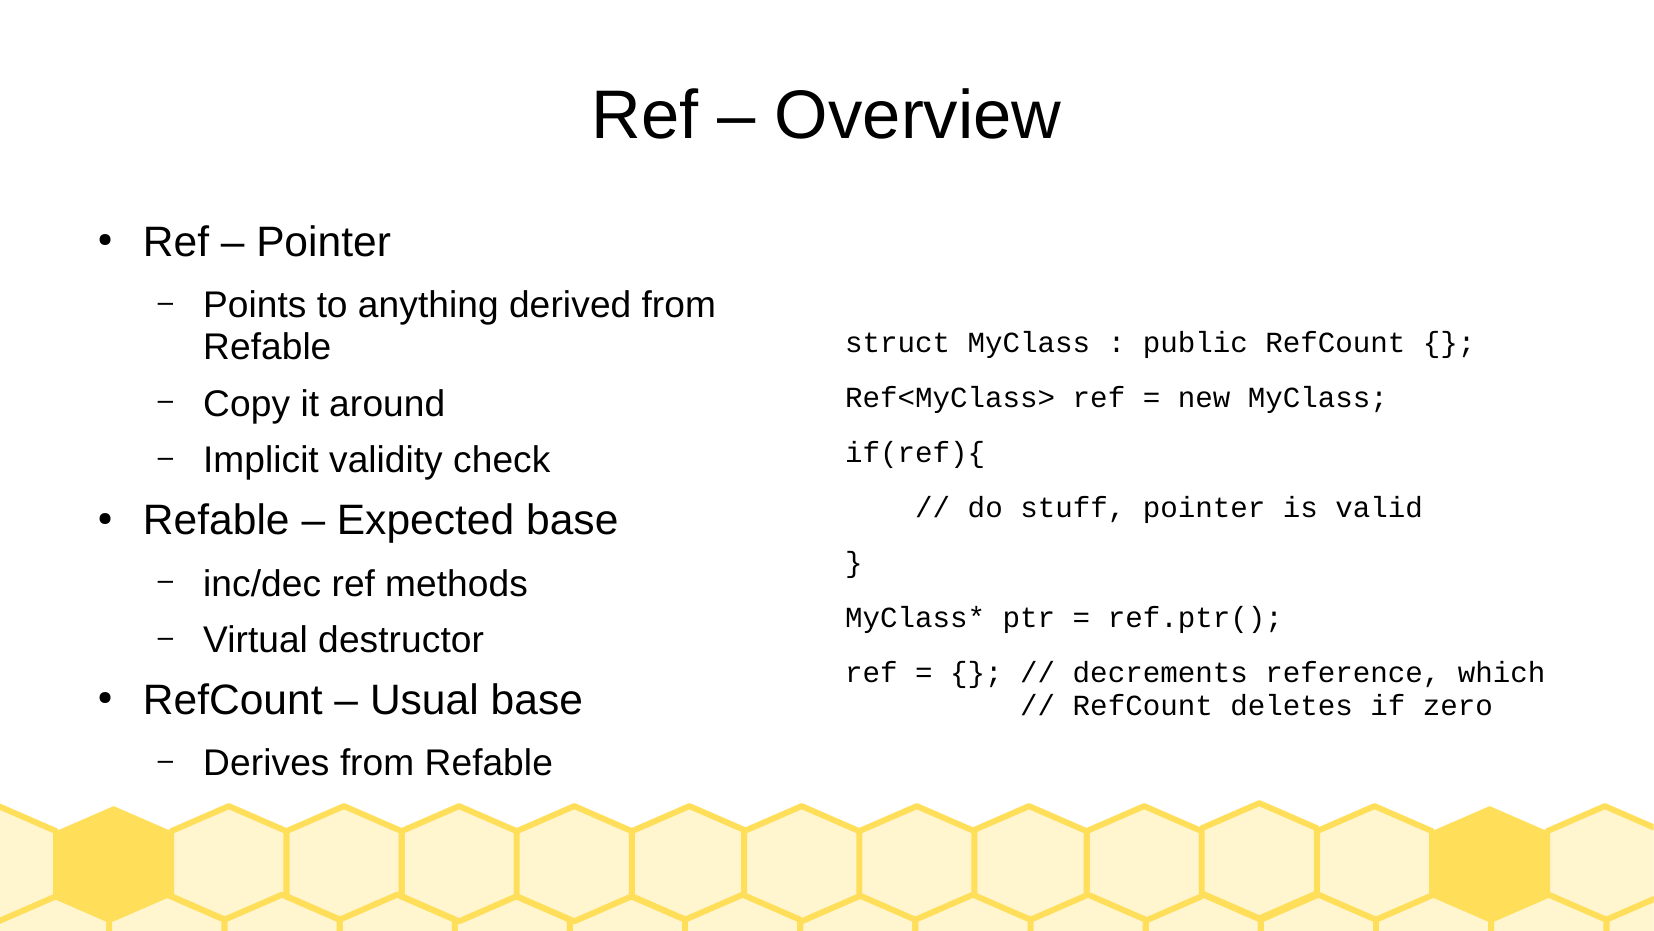

# Ref – Overview
Ref – Pointer
Points to anything derived from Refable
Copy it around
Implicit validity check
Refable – Expected base
inc/dec ref methods
Virtual destructor
RefCount – Usual base
Derives from Refable
struct MyClass : public RefCount {};
Ref<MyClass> ref = new MyClass;
if(ref){
 // do stuff, pointer is valid
}
MyClass* ptr = ref.ptr();
ref = {}; // decrements reference, which
 // RefCount deletes if zero